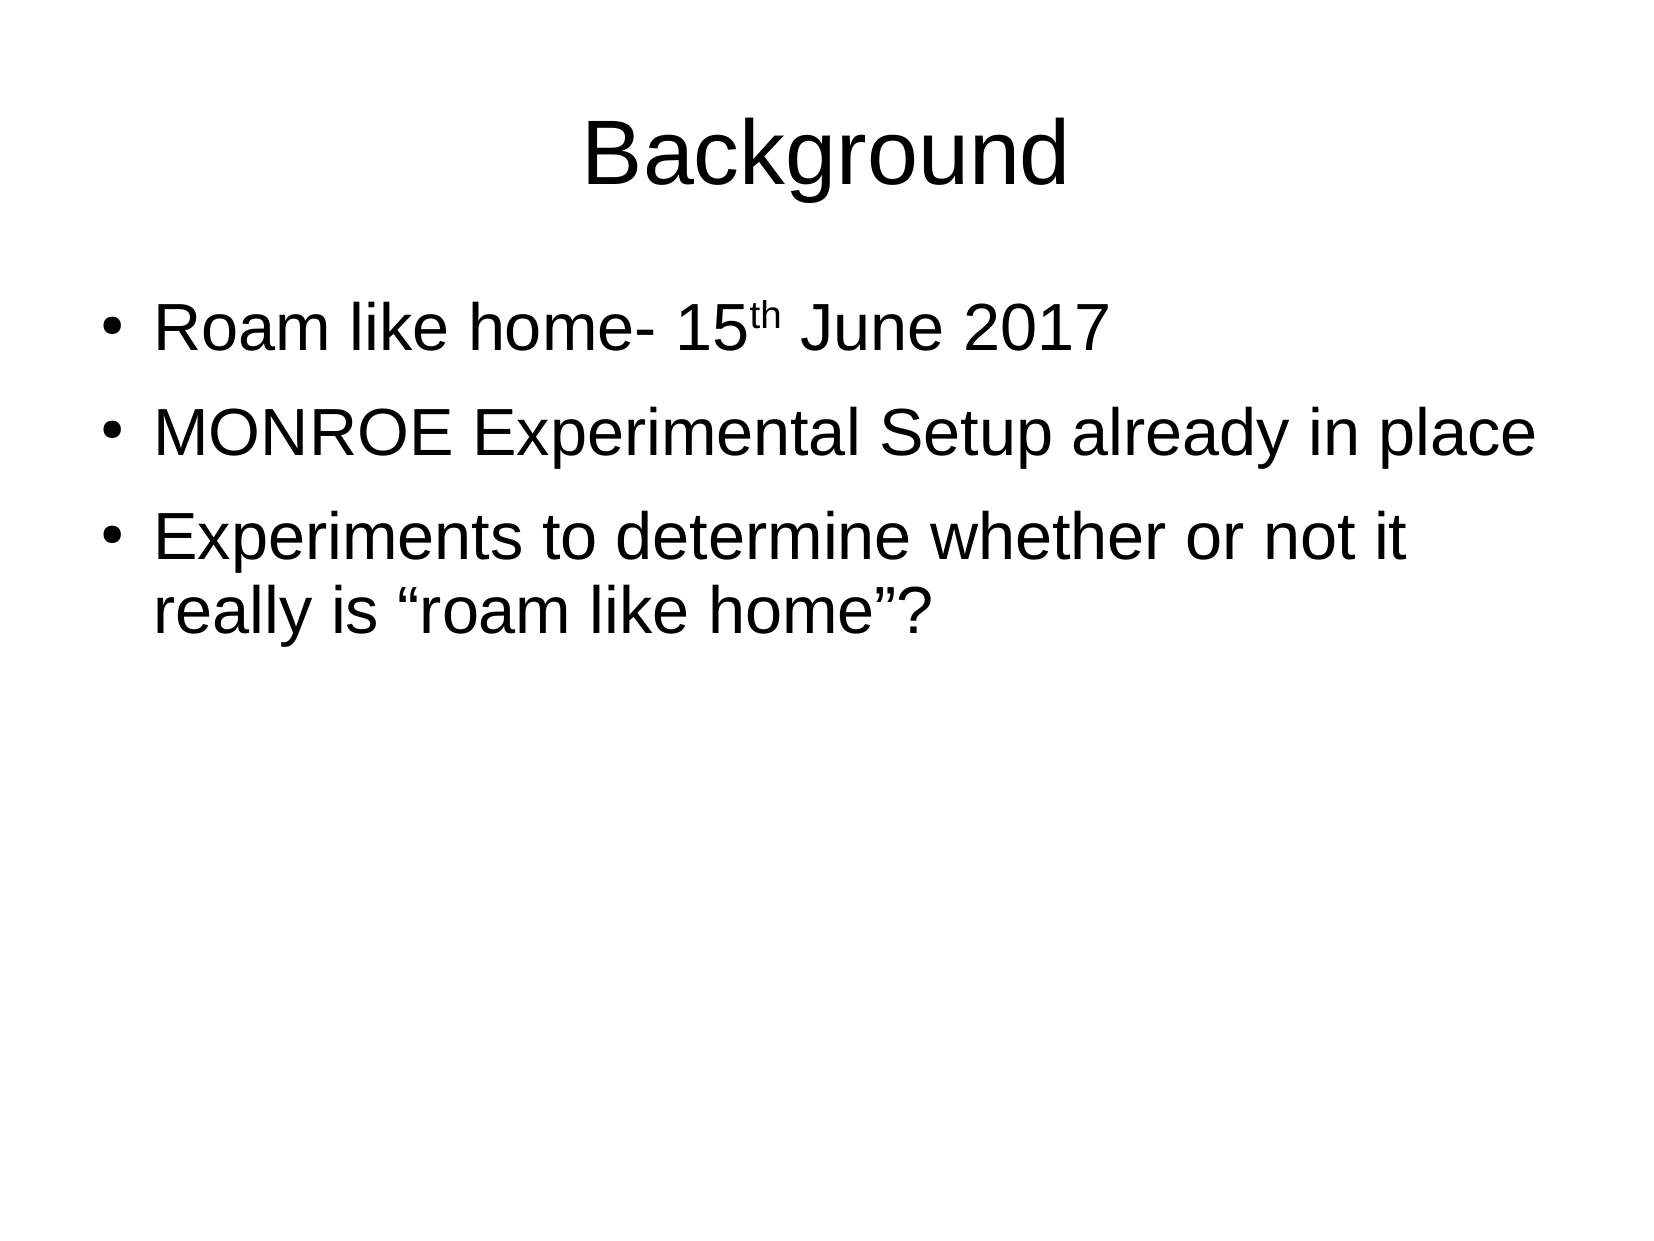

# Background
Roam like home- 15th June 2017
MONROE Experimental Setup already in place
Experiments to determine whether or not it really is “roam like home”?